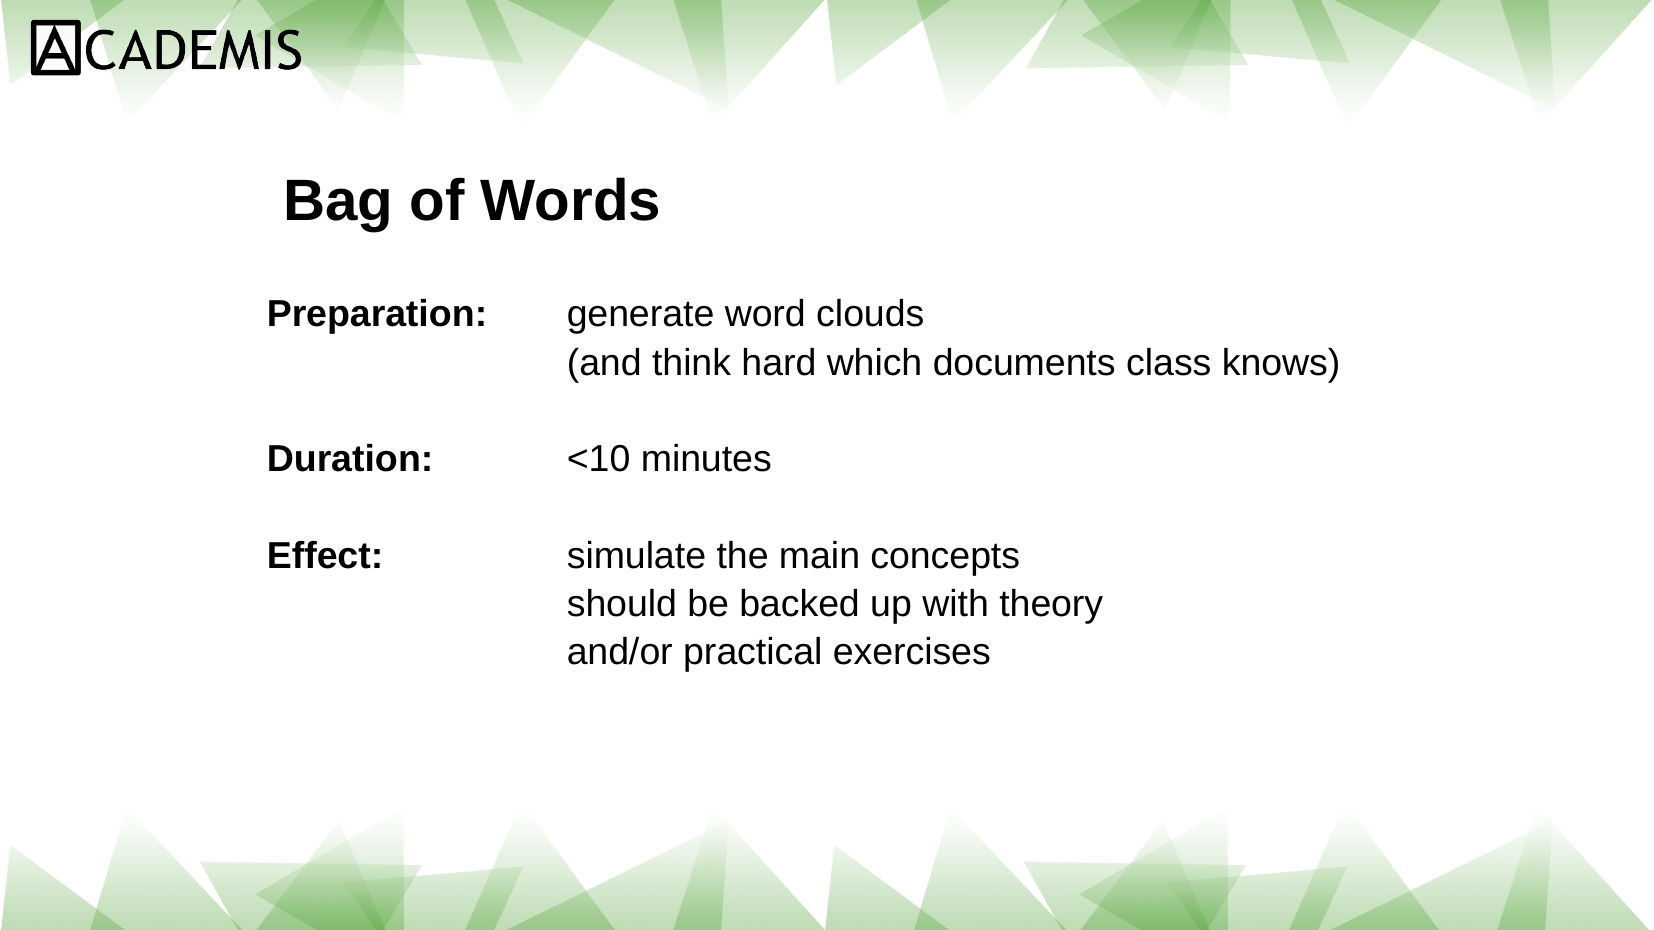

# Bag of Words
Preparation: 	generate word clouds
				(and think hard which documents class knows)
Duration:		<10 minutes
Effect:			simulate the main concepts
				should be backed up with theory
				and/or practical exercises